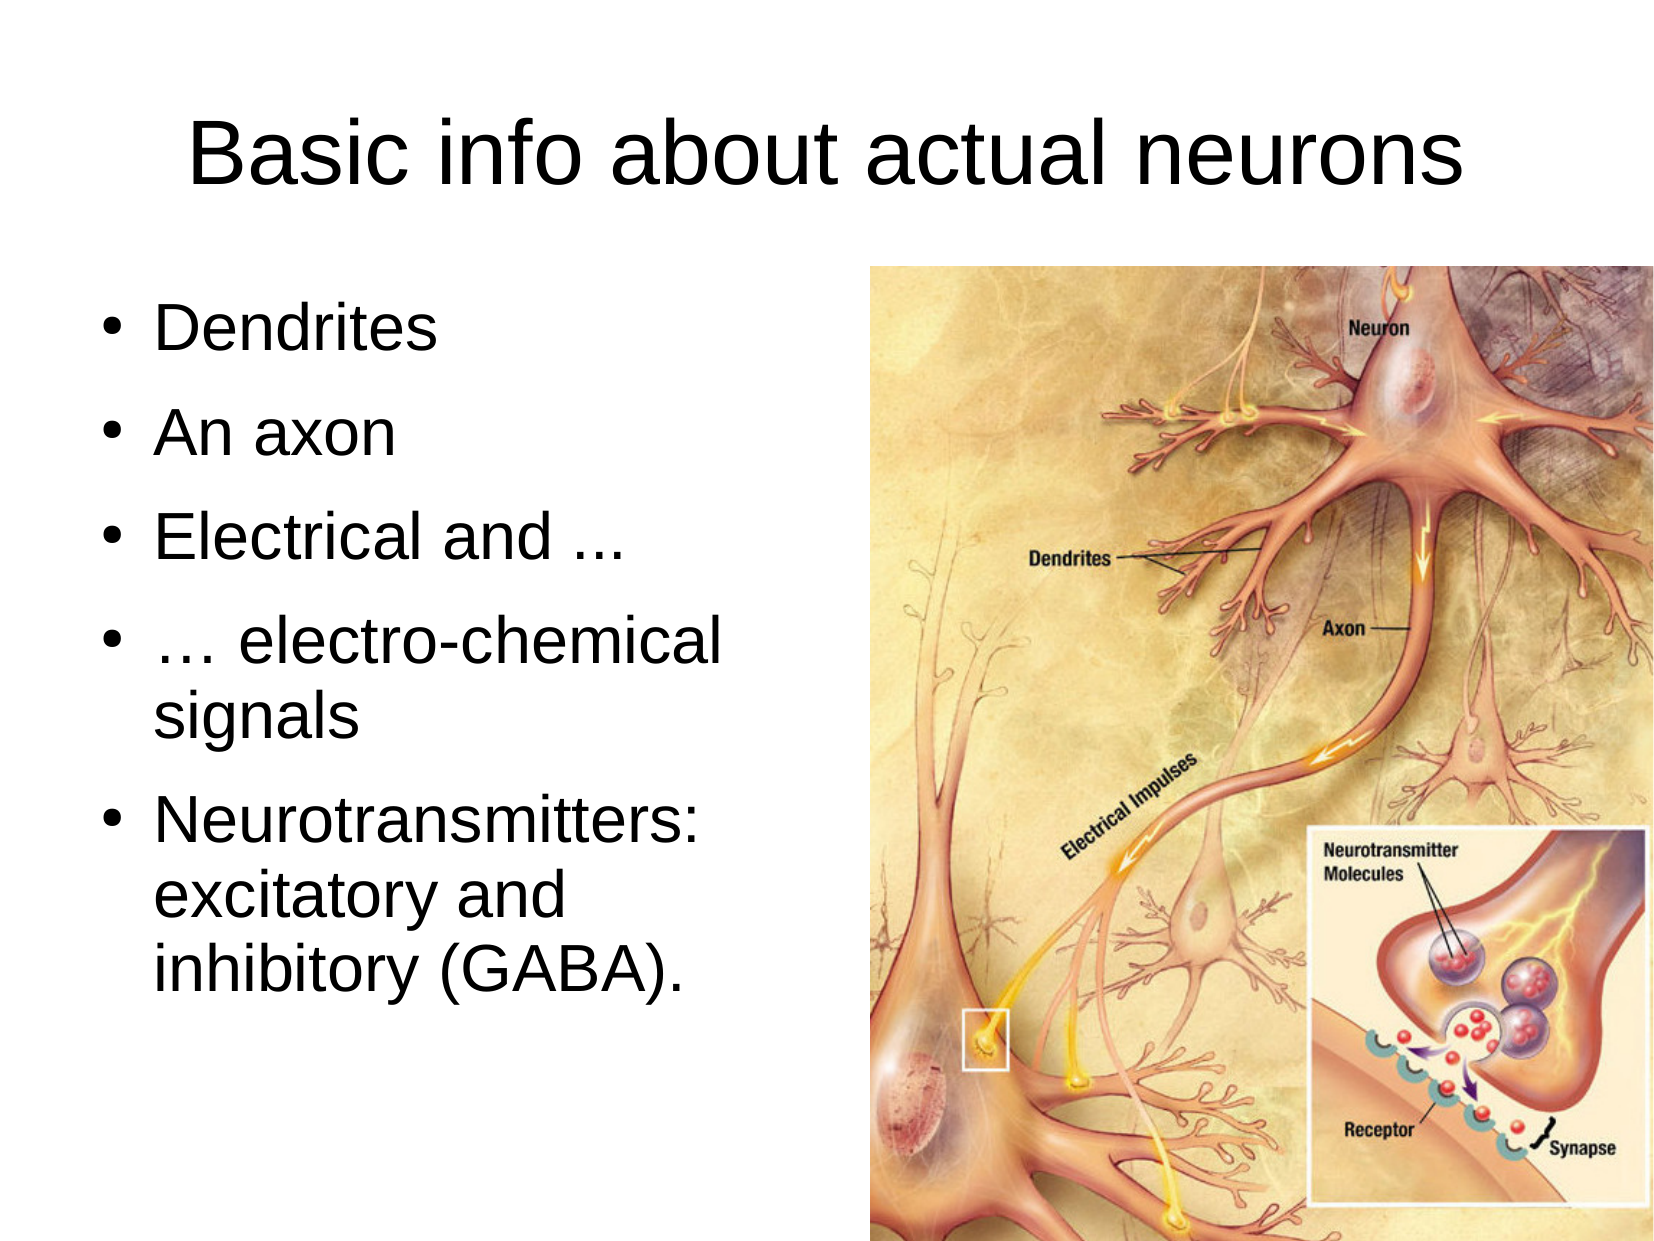

# Basic info about actual neurons
Dendrites
An axon
Electrical and ...
… electro-chemical signals
Neurotransmitters: excitatory and inhibitory (GABA).